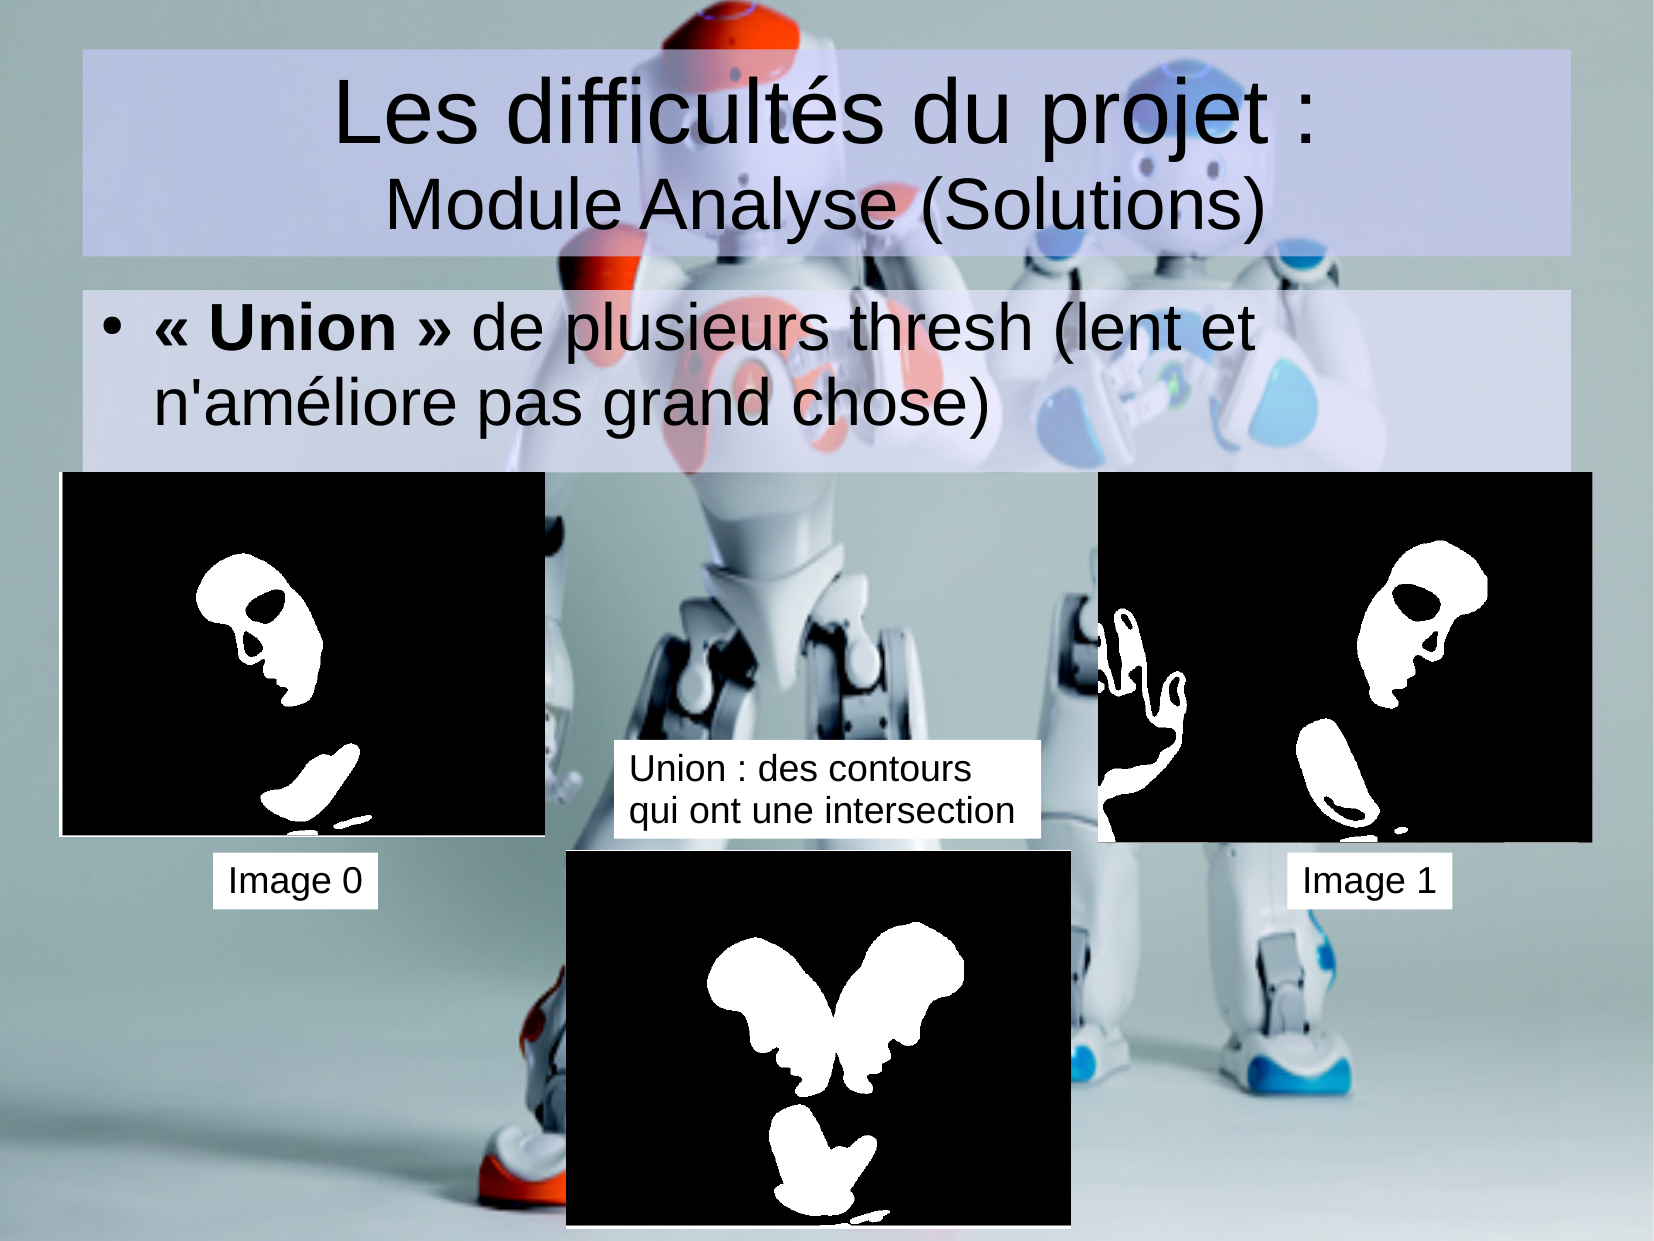

# Les difficultés du projet : Module Analyse (Solutions)
« Union » de plusieurs thresh (lent et n'améliore pas grand chose)
Union : des contours qui ont une intersection
Image 0
Image 1